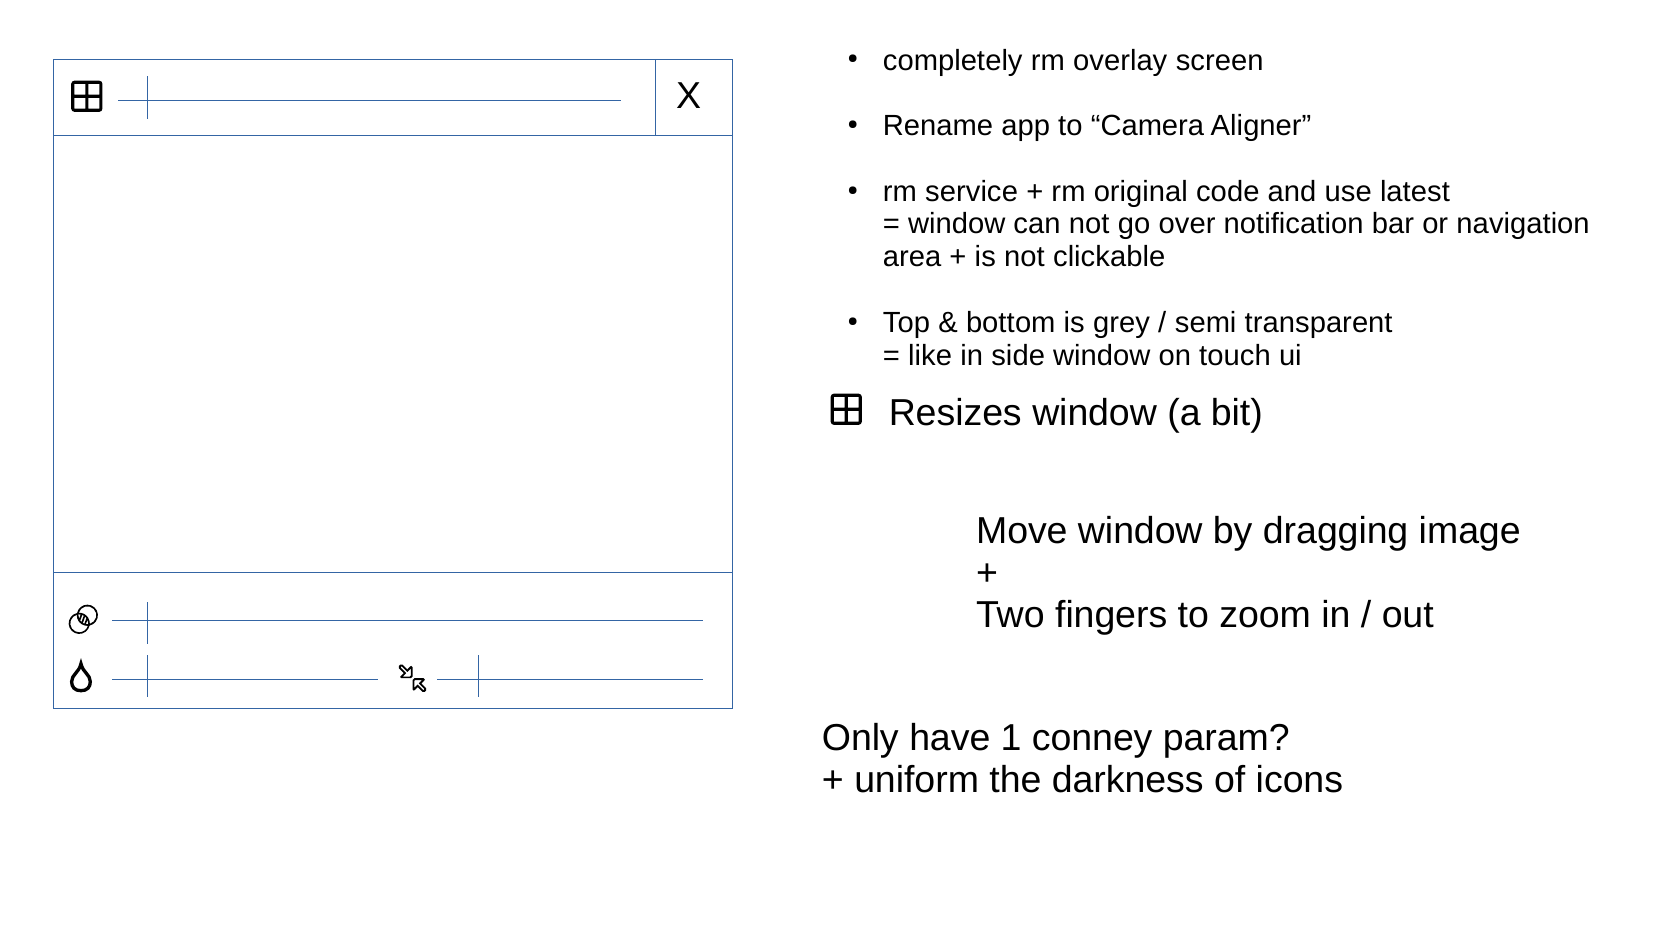

completely rm overlay screen
Rename app to “Camera Aligner”
rm service + rm original code and use latest
= window can not go over notification bar or navigation area + is not clickable
Top & bottom is grey / semi transparent
= like in side window on touch ui
X
Resizes window (a bit)
Move window by dragging image
+
Two fingers to zoom in / out
Only have 1 conney param?
+ uniform the darkness of icons